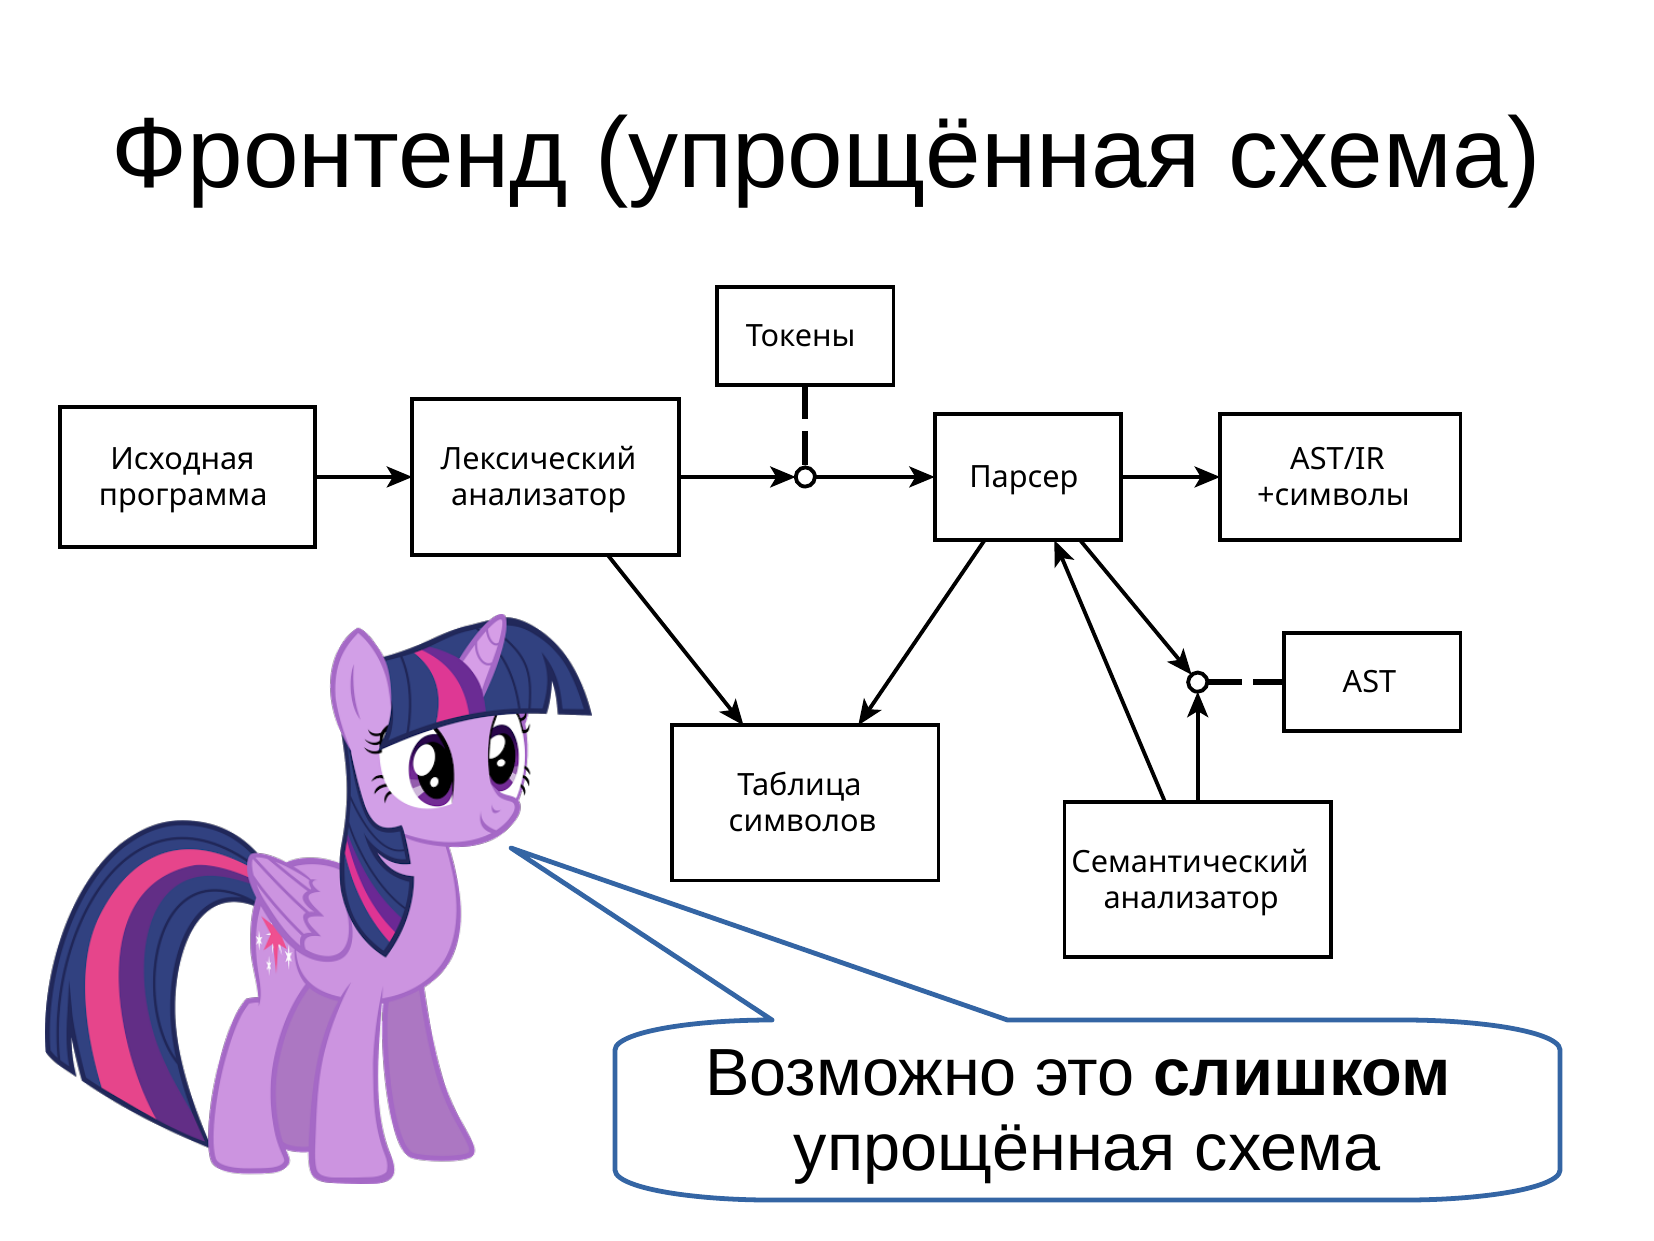

# Фронтенд (упрощённая схема)
Возможно это слишком
упрощённая схема